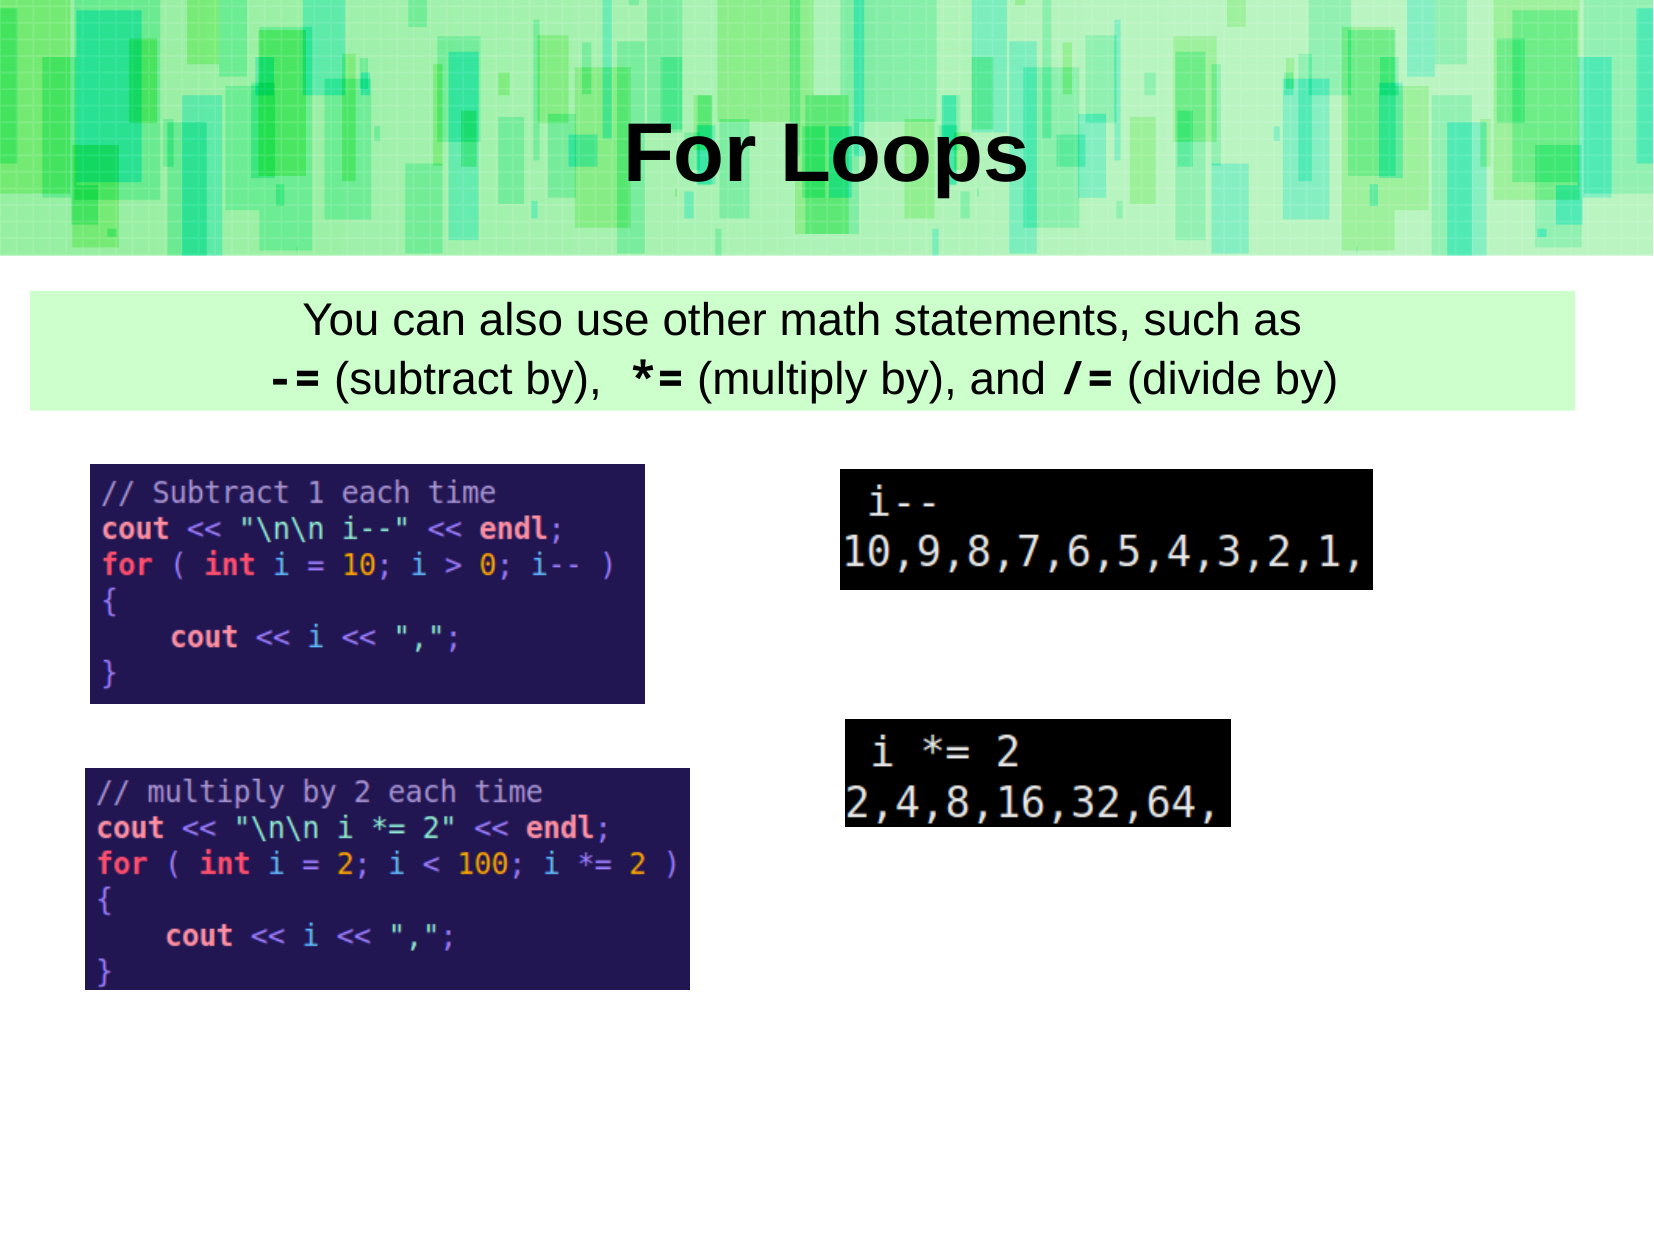

# For Loops
You can also use other math statements, such as
-= (subtract by), *= (multiply by), and /= (divide by)
“while not done”